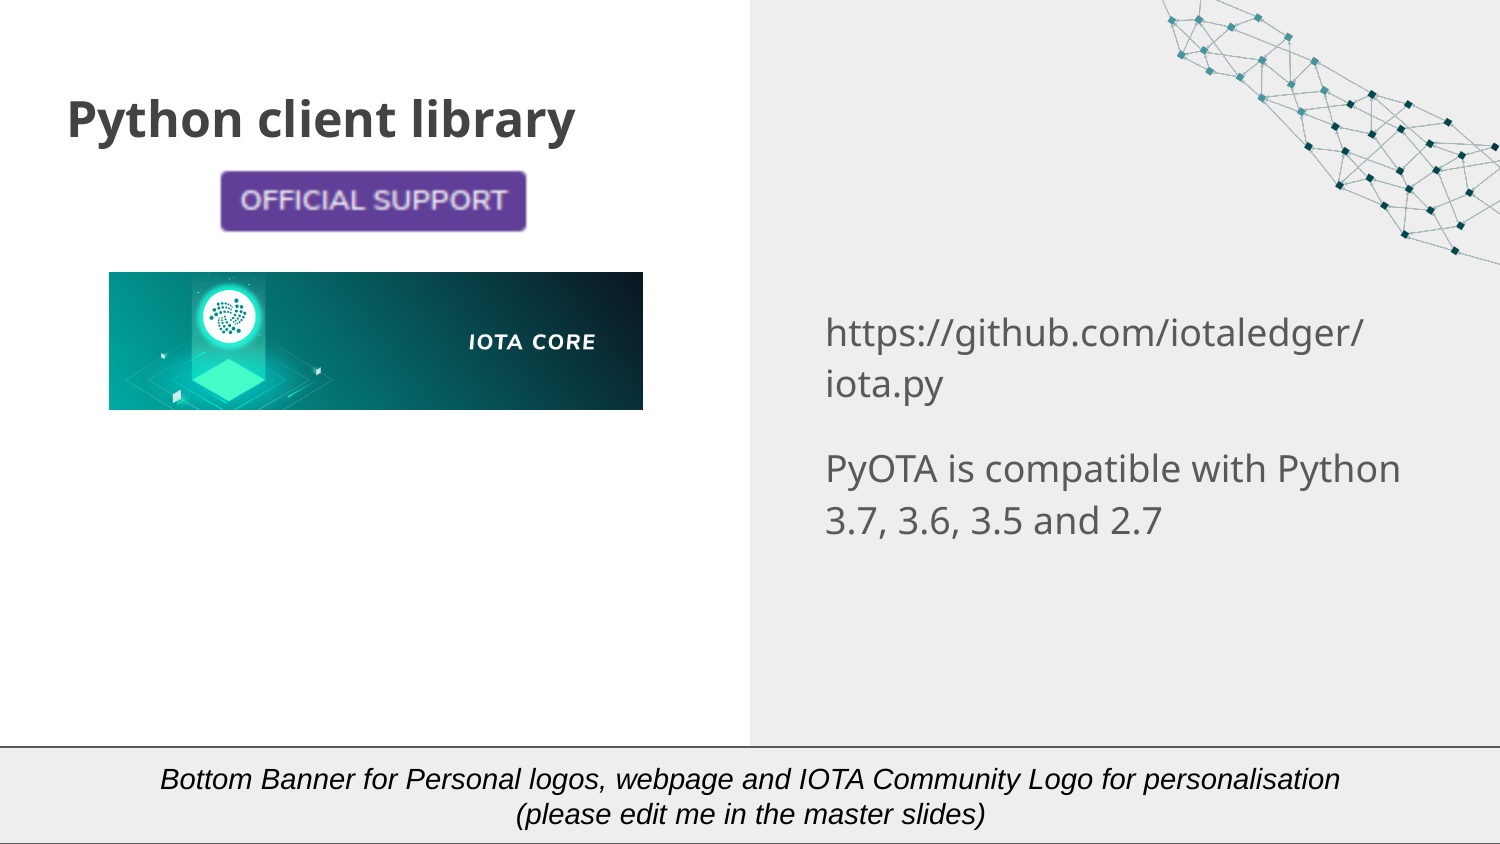

# Python client library
https://github.com/iotaledger/iota.py
PyOTA is compatible with Python 3.7, 3.6, 3.5 and 2.7